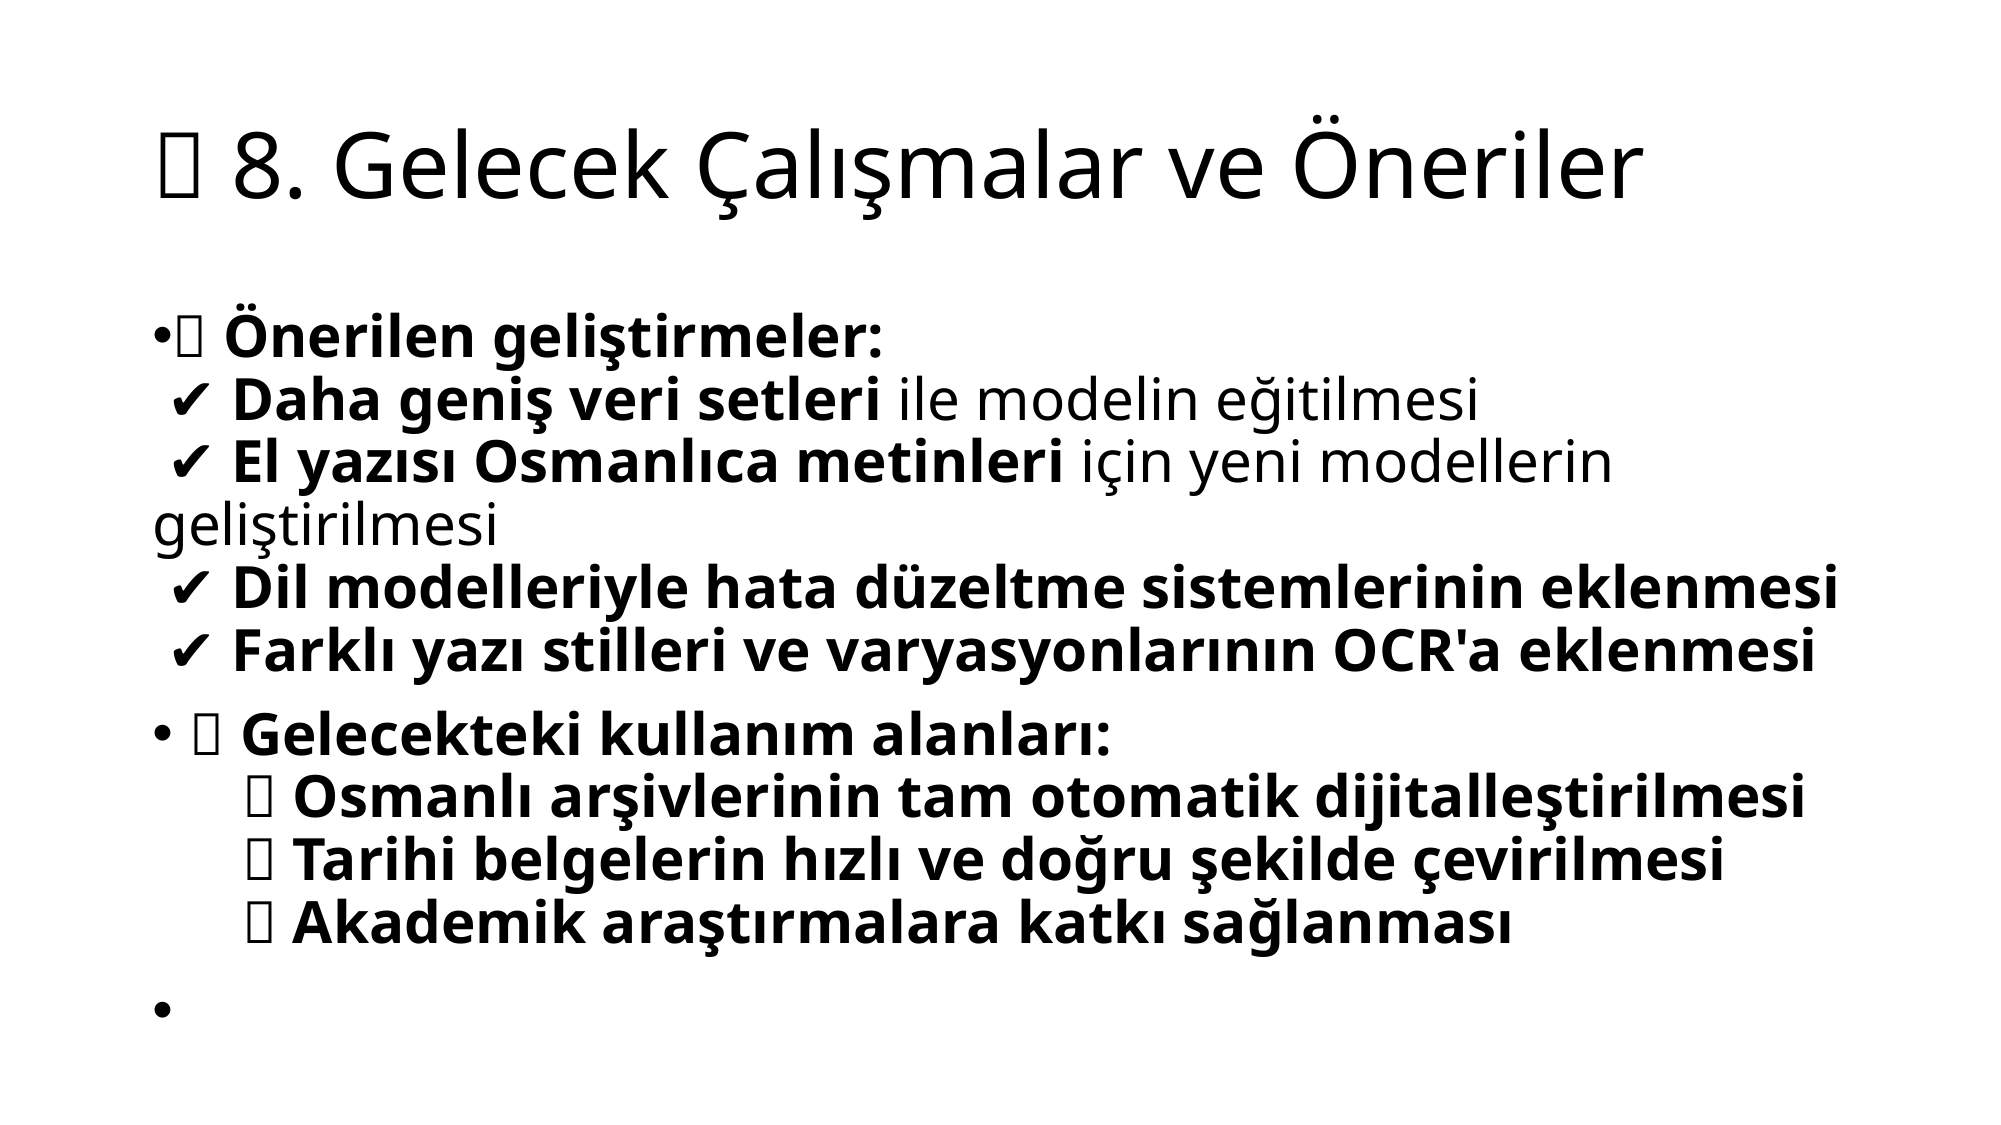

# 📌 8. Gelecek Çalışmalar ve Öneriler
📌 Önerilen geliştirmeler:
 ✔ Daha geniş veri setleri ile modelin eğitilmesi
 ✔ El yazısı Osmanlıca metinleri için yeni modellerin geliştirilmesi
 ✔ Dil modelleriyle hata düzeltme sistemlerinin eklenmesi
 ✔ Farklı yazı stilleri ve varyasyonlarının OCR'a eklenmesi
📌 Gelecekteki kullanım alanları:
 ✅ Osmanlı arşivlerinin tam otomatik dijitalleştirilmesi
 ✅ Tarihi belgelerin hızlı ve doğru şekilde çevirilmesi
 ✅ Akademik araştırmalara katkı sağlanması